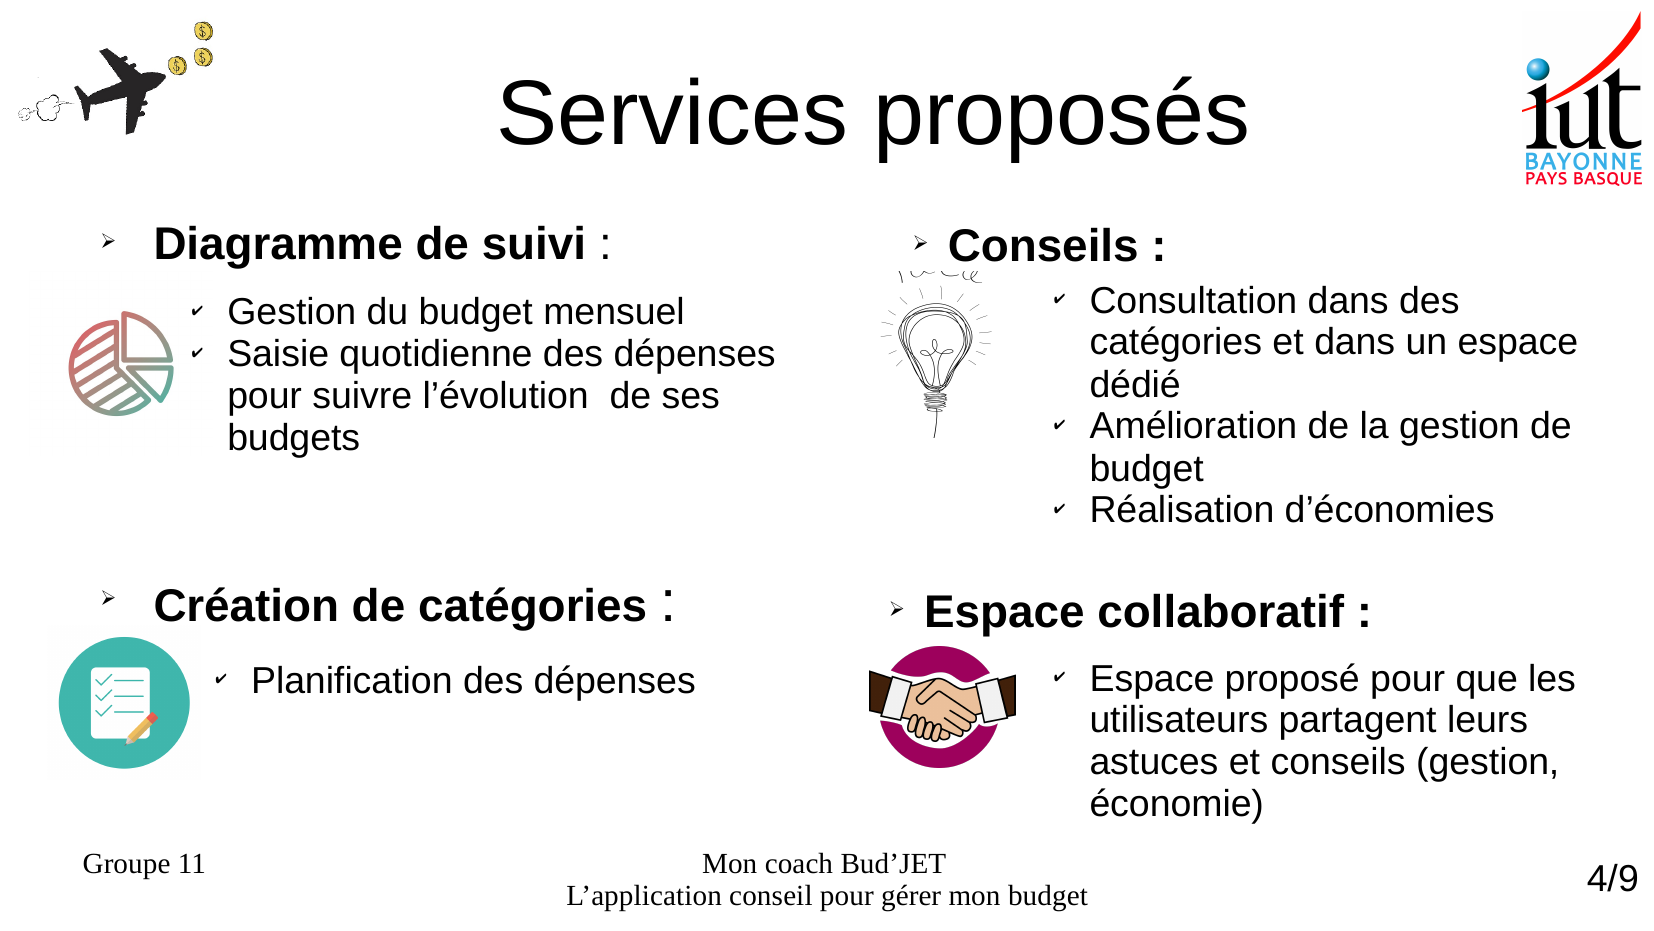

# Services proposés
Conseils :
Diagramme de suivi :
Création de catégories :
Consultation dans des catégories et dans un espace dédié
Amélioration de la gestion de budget
Réalisation d’économies
Gestion du budget mensuel
Saisie quotidienne des dépenses pour suivre l’évolution de ses budgets
Espace collaboratif :
Espace proposé pour que les utilisateurs partagent leurs astuces et conseils (gestion, économie)
Planification des dépenses